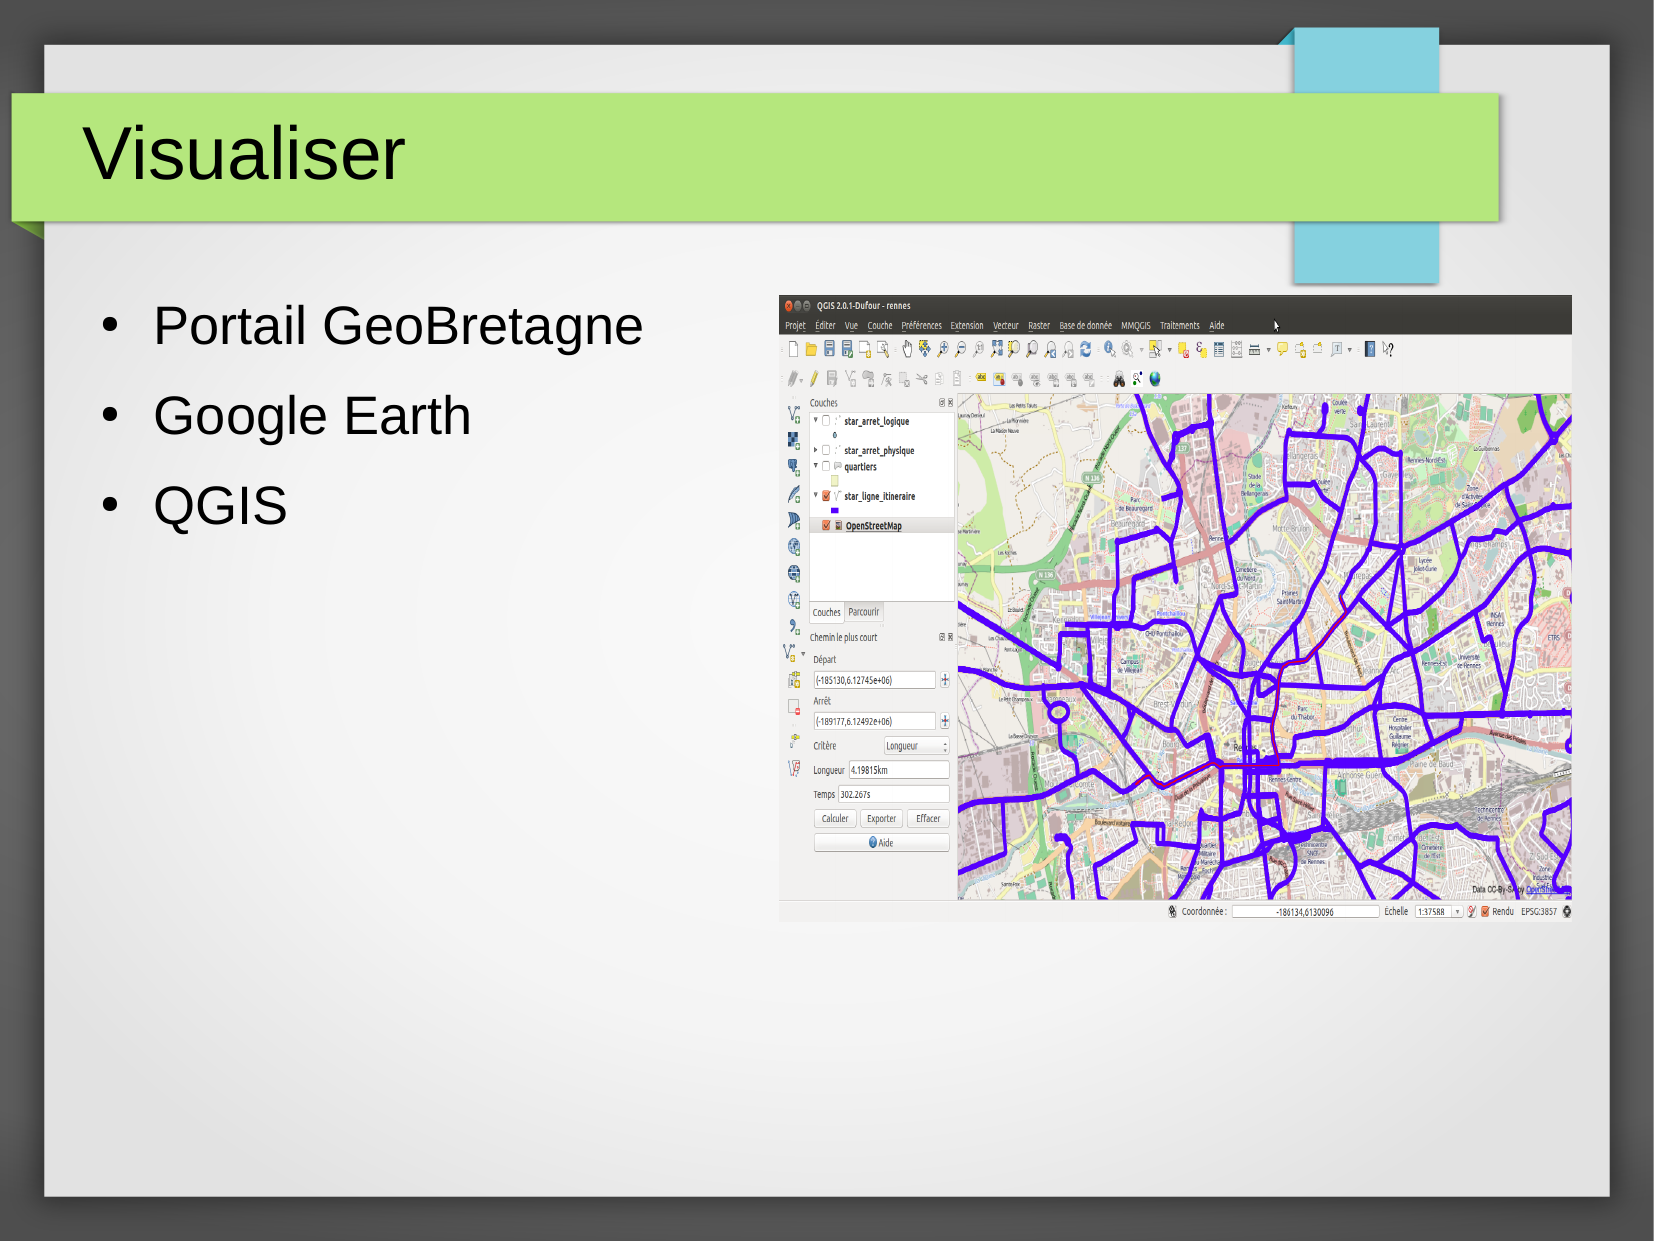

# Visualiser
Portail GeoBretagne
Google Earth
QGIS